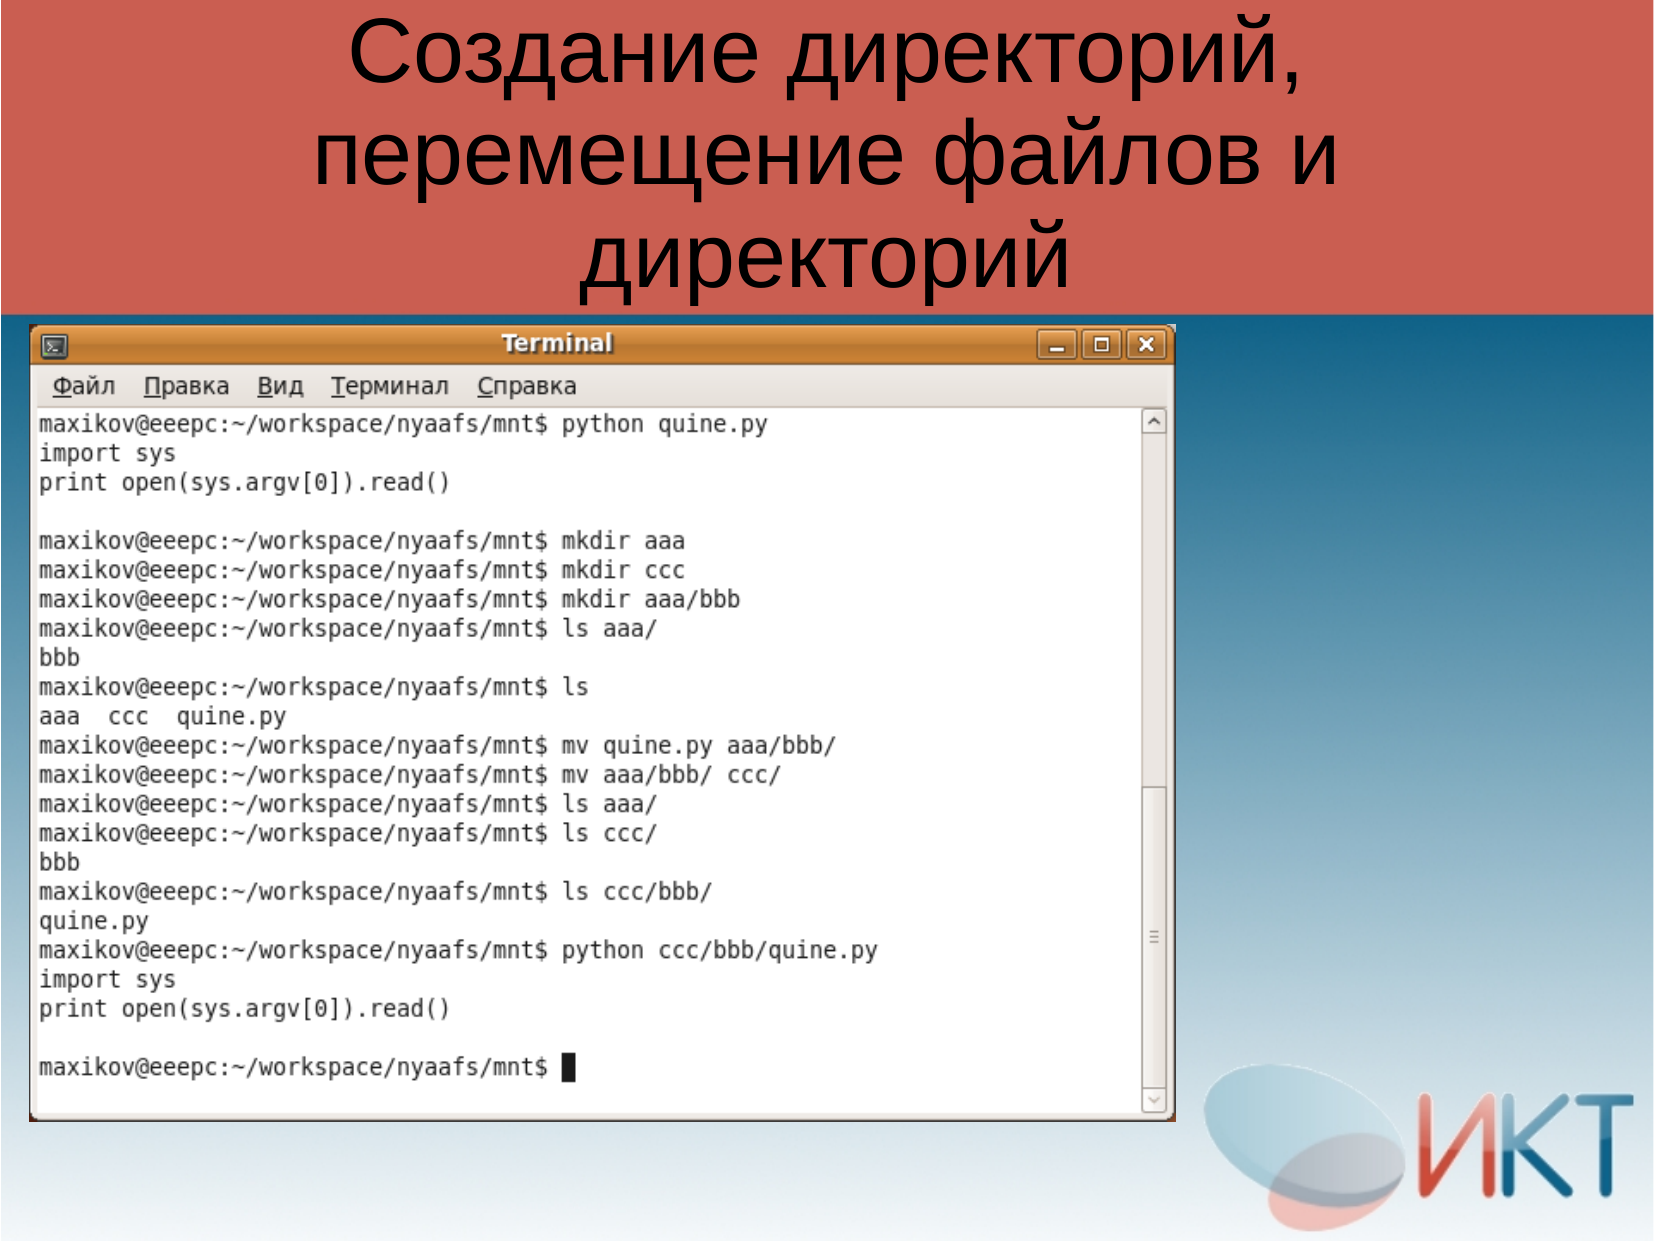

# Создание директорий, перемещение файлов и директорий